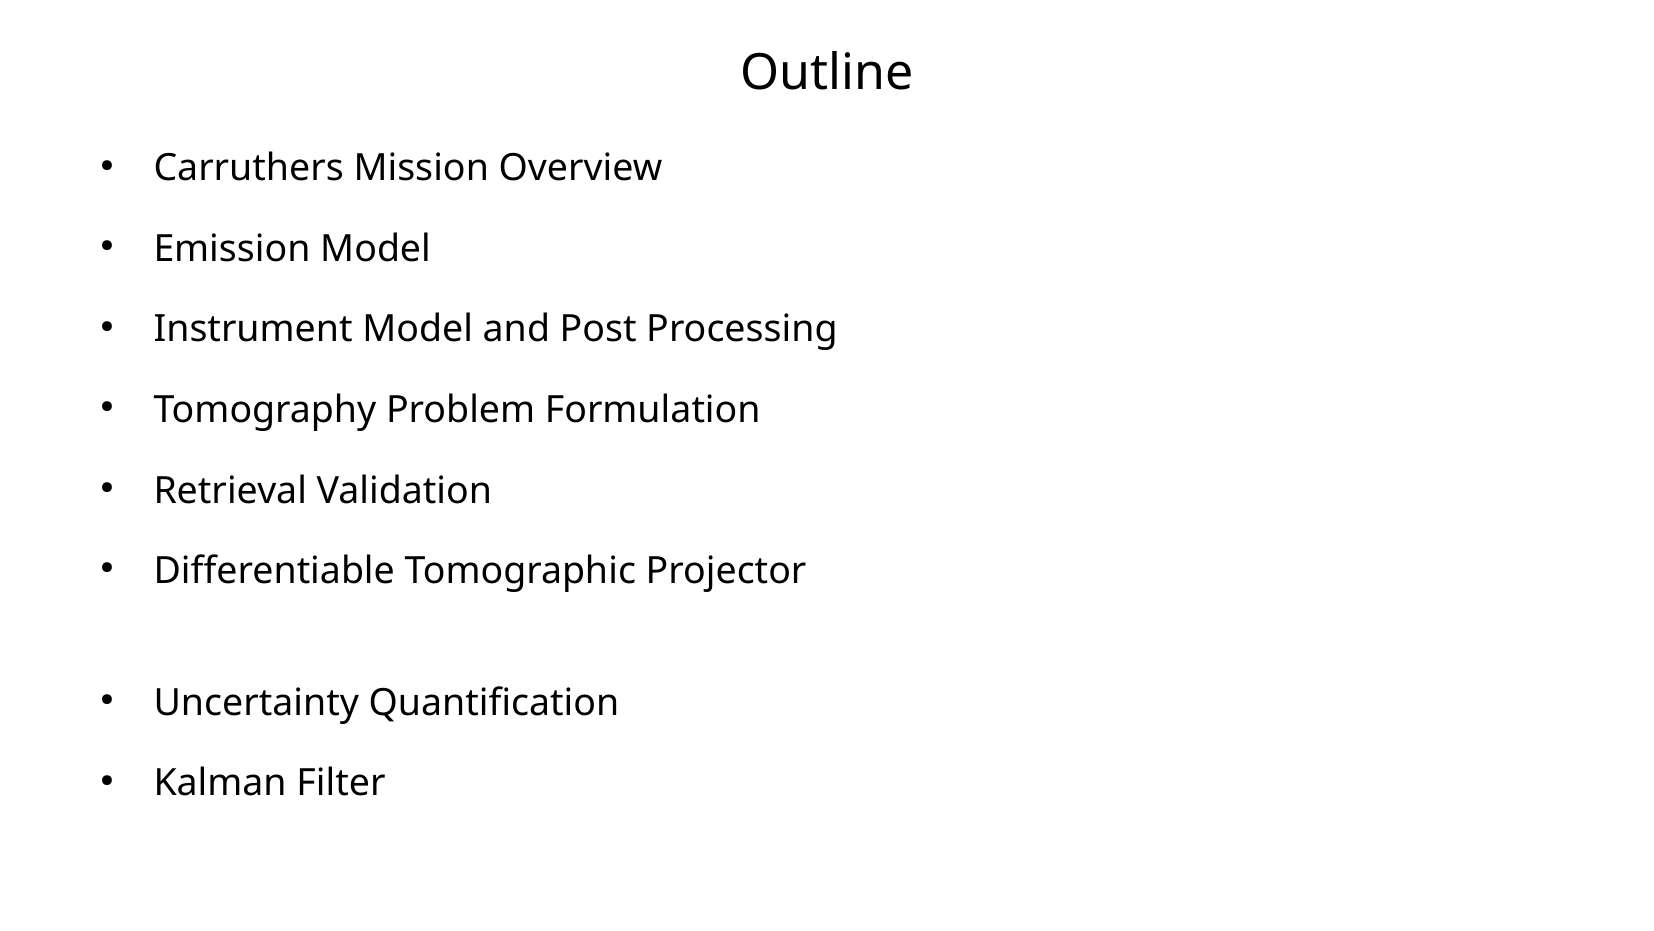

# Outline
Carruthers Mission Overview
Emission Model
Instrument Model and Post Processing
Tomography Problem Formulation
Retrieval Validation
Differentiable Tomographic Projector
Uncertainty Quantification
Kalman Filter